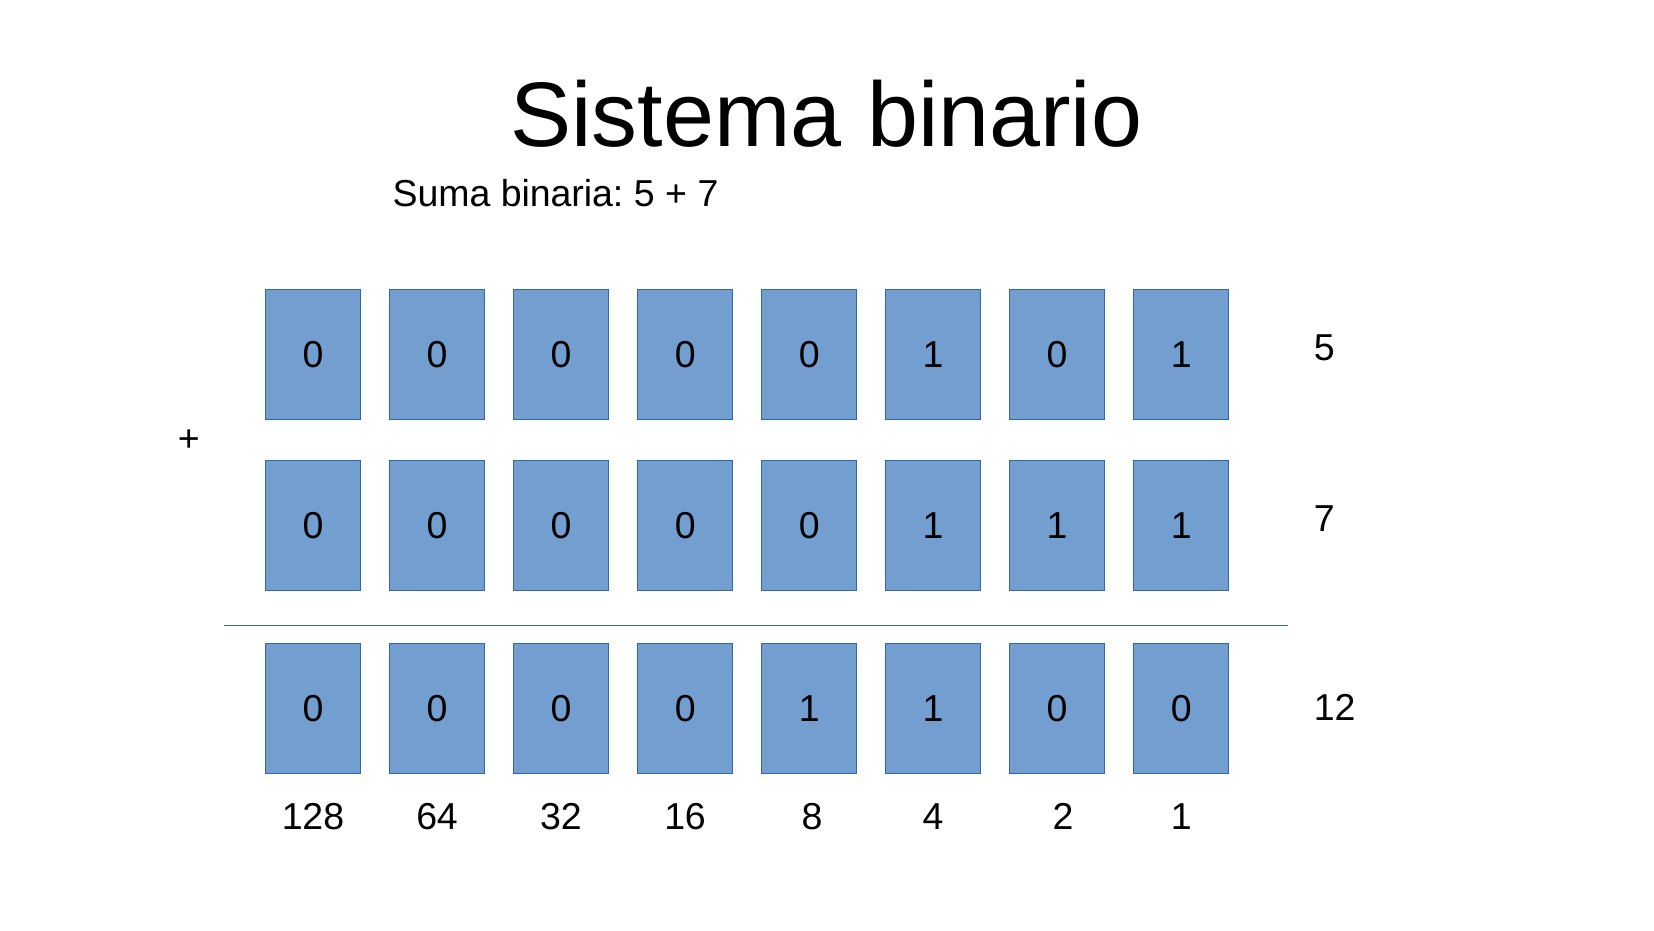

# Sistema binario
Suma binaria: 5 + 7
0
0
0
0
0
1
0
1
5
+
0
0
0
0
0
1
1
1
7
0
0
0
0
1
1
0
0
12
128
64
32
16
8
4
2
1